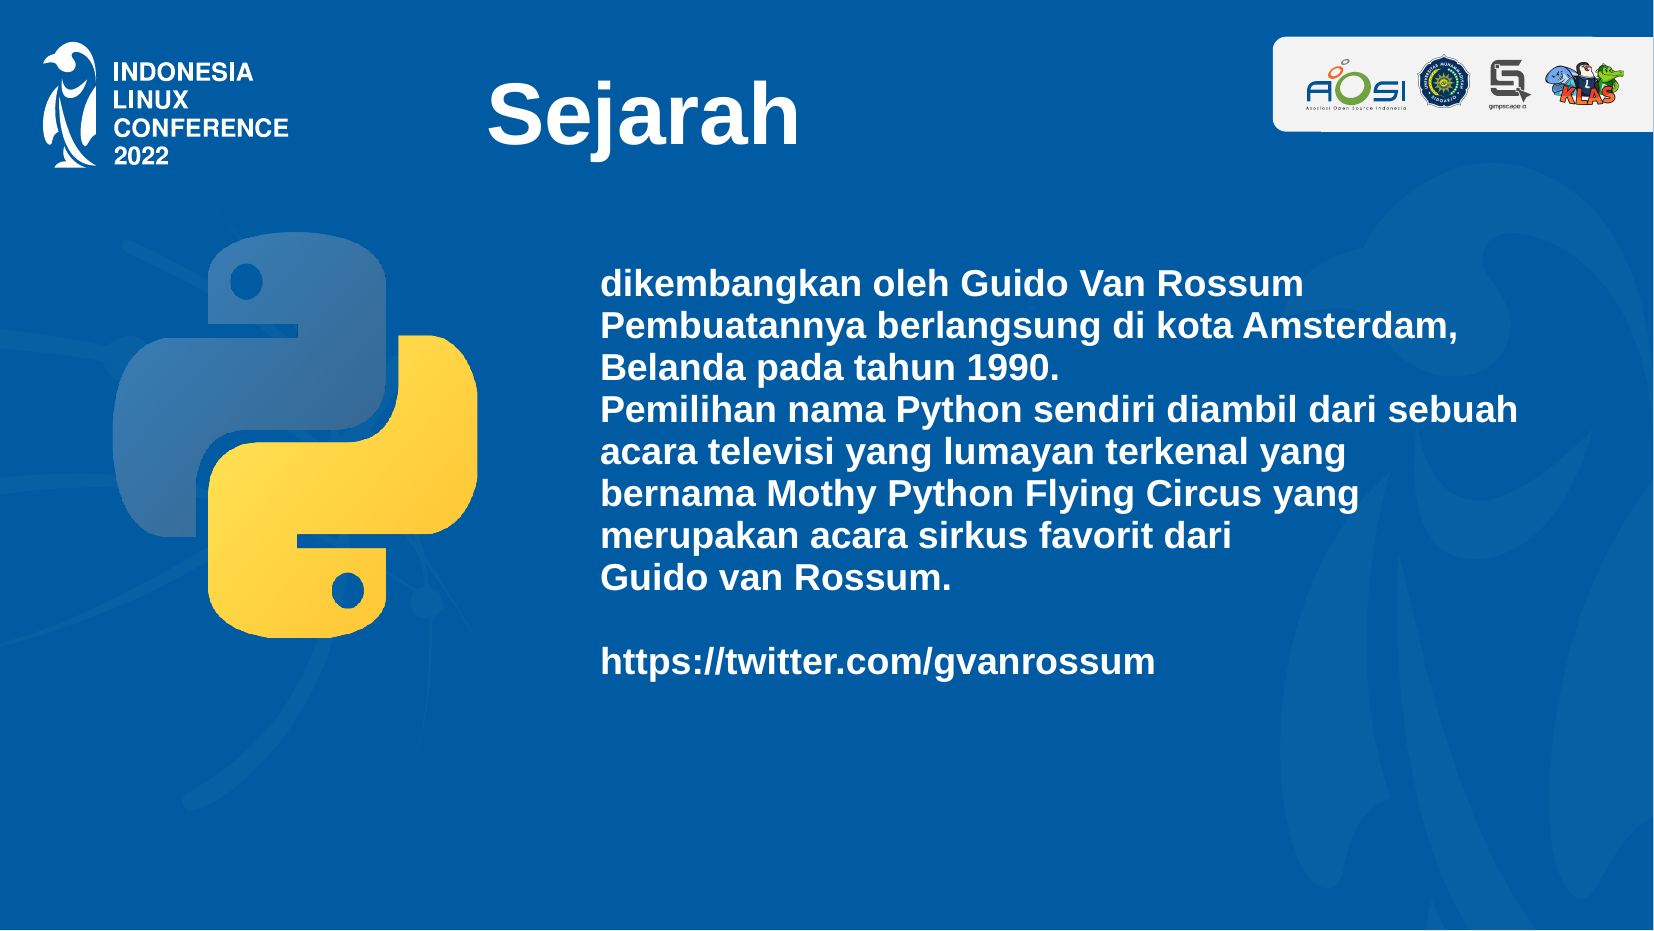

# Sejarah
dikembangkan oleh Guido Van Rossum
Pembuatannya berlangsung di kota Amsterdam,
Belanda pada tahun 1990.
Pemilihan nama Python sendiri diambil dari sebuah
acara televisi yang lumayan terkenal yang
bernama Mothy Python Flying Circus yang
merupakan acara sirkus favorit dari
Guido van Rossum.
https://twitter.com/gvanrossum